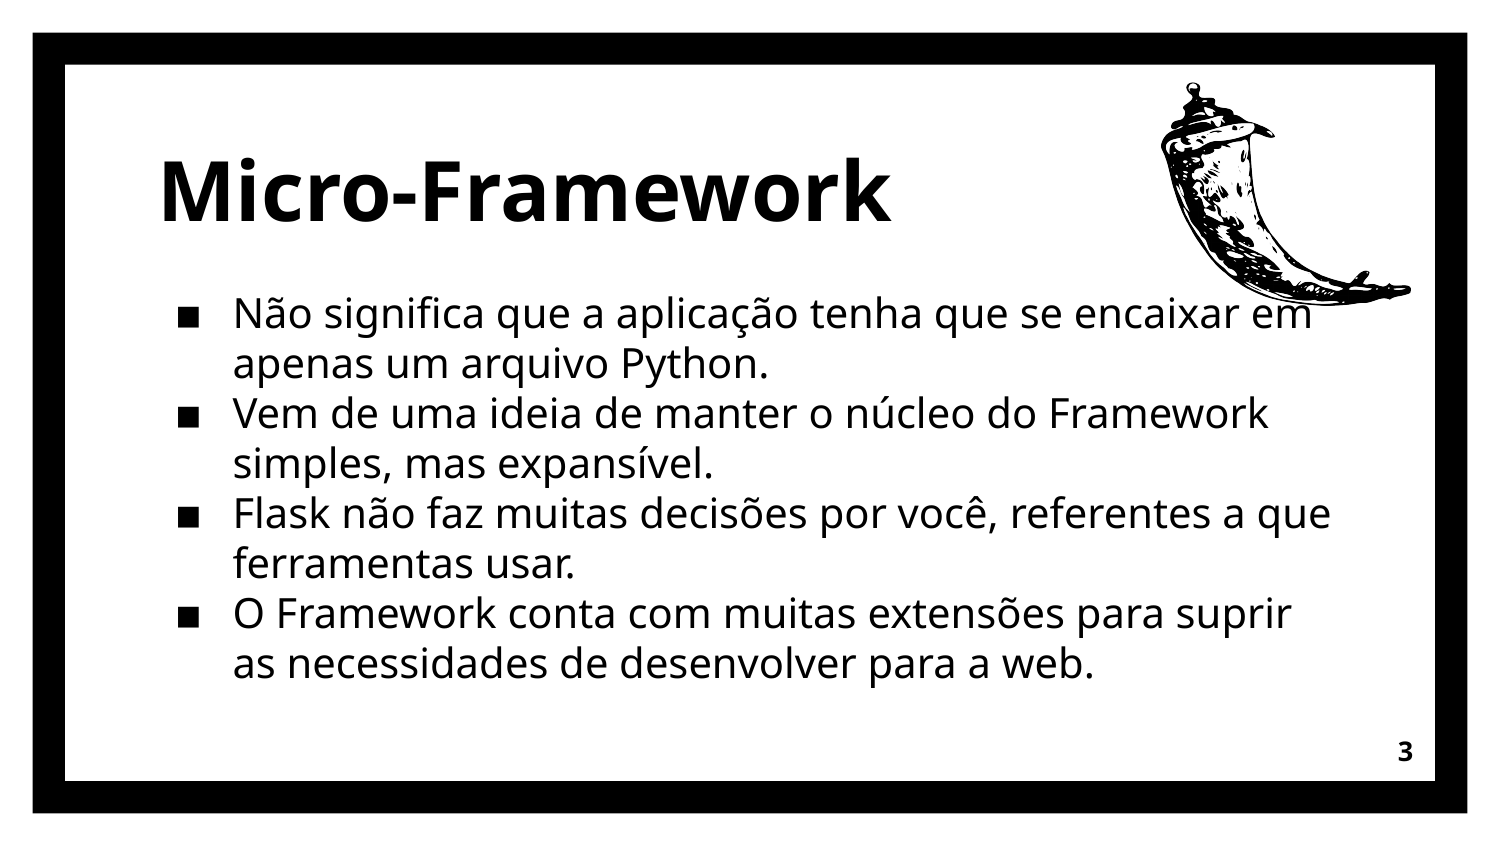

# Micro-Framework
Não significa que a aplicação tenha que se encaixar em apenas um arquivo Python.
Vem de uma ideia de manter o núcleo do Framework simples, mas expansível.
Flask não faz muitas decisões por você, referentes a que ferramentas usar.
O Framework conta com muitas extensões para suprir as necessidades de desenvolver para a web.